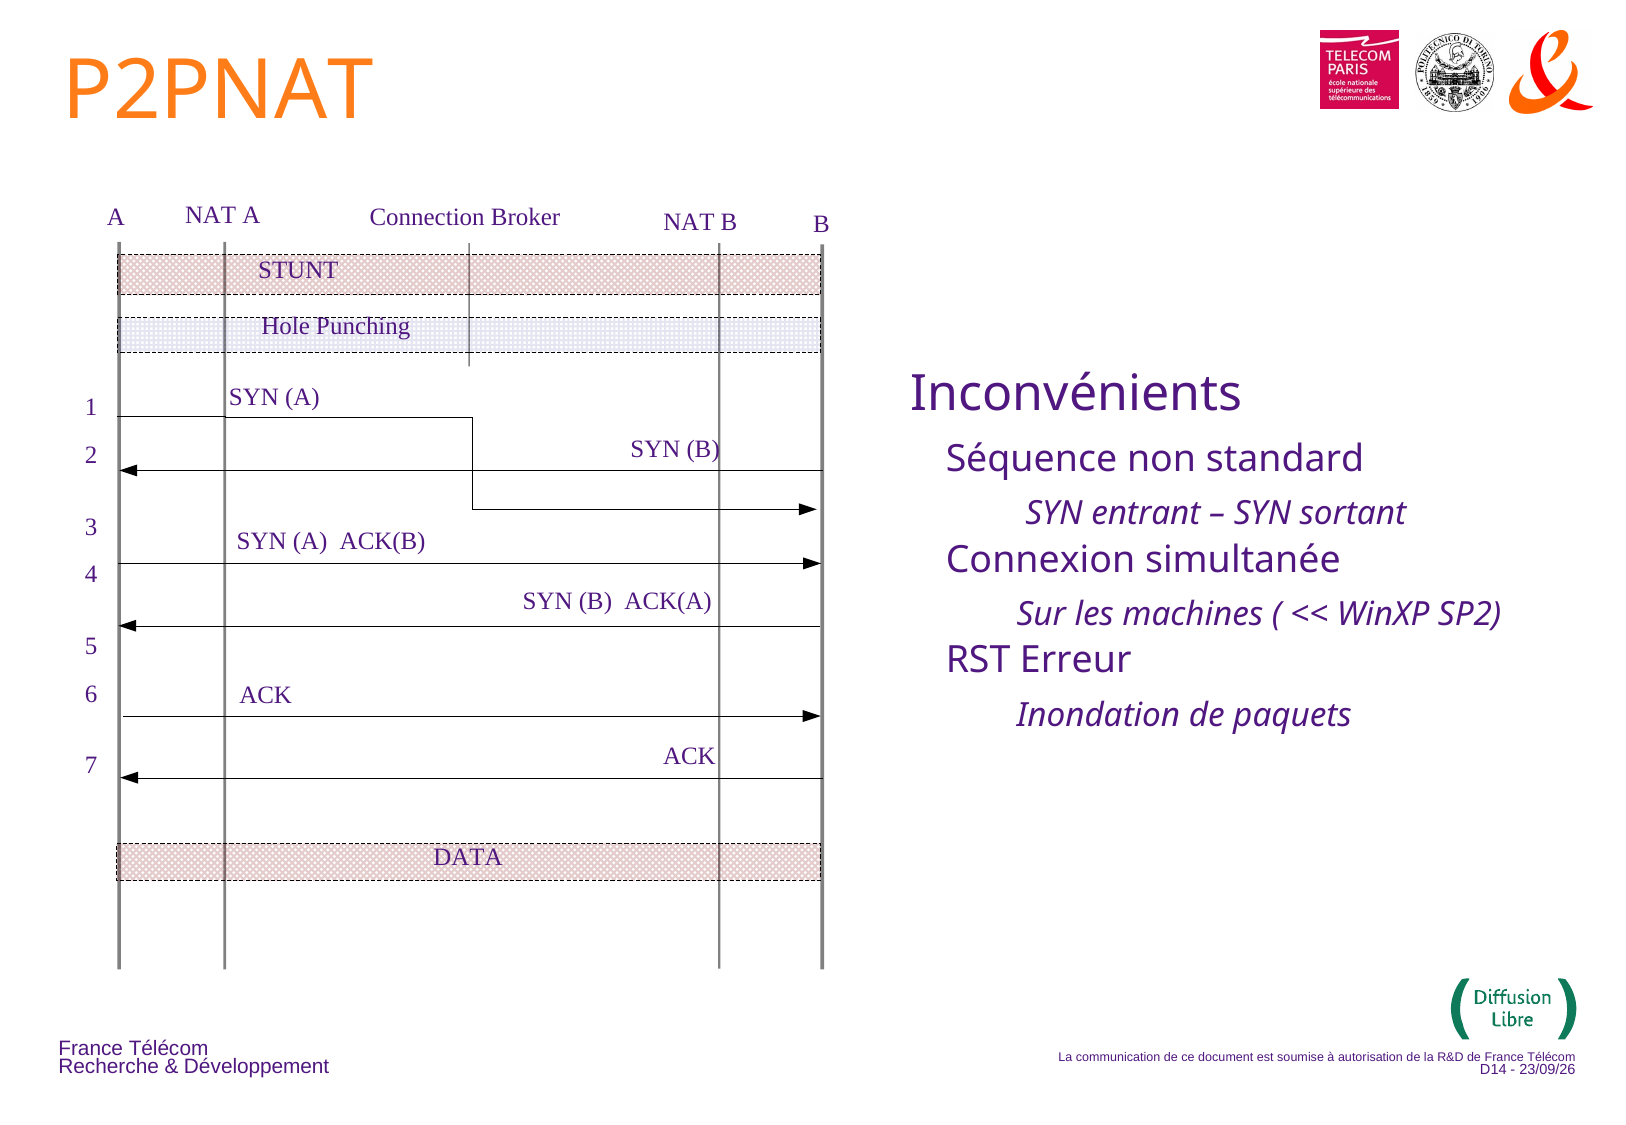

# P2PNAT
NAT A
A
Connection Broker
NAT B
B
STUNT
Hole Punching
Inconvénients
Séquence non standard
 SYN entrant – SYN sortant
Connexion simultanée
Sur les machines ( << WinXP SP2)
RST Erreur
Inondation de paquets
SYN (A)
1
2
3
4
5
6
7
SYN (B)
SYN (A) ACK(B)
SYN (B) ACK(A)
ACK
ACK
DATA